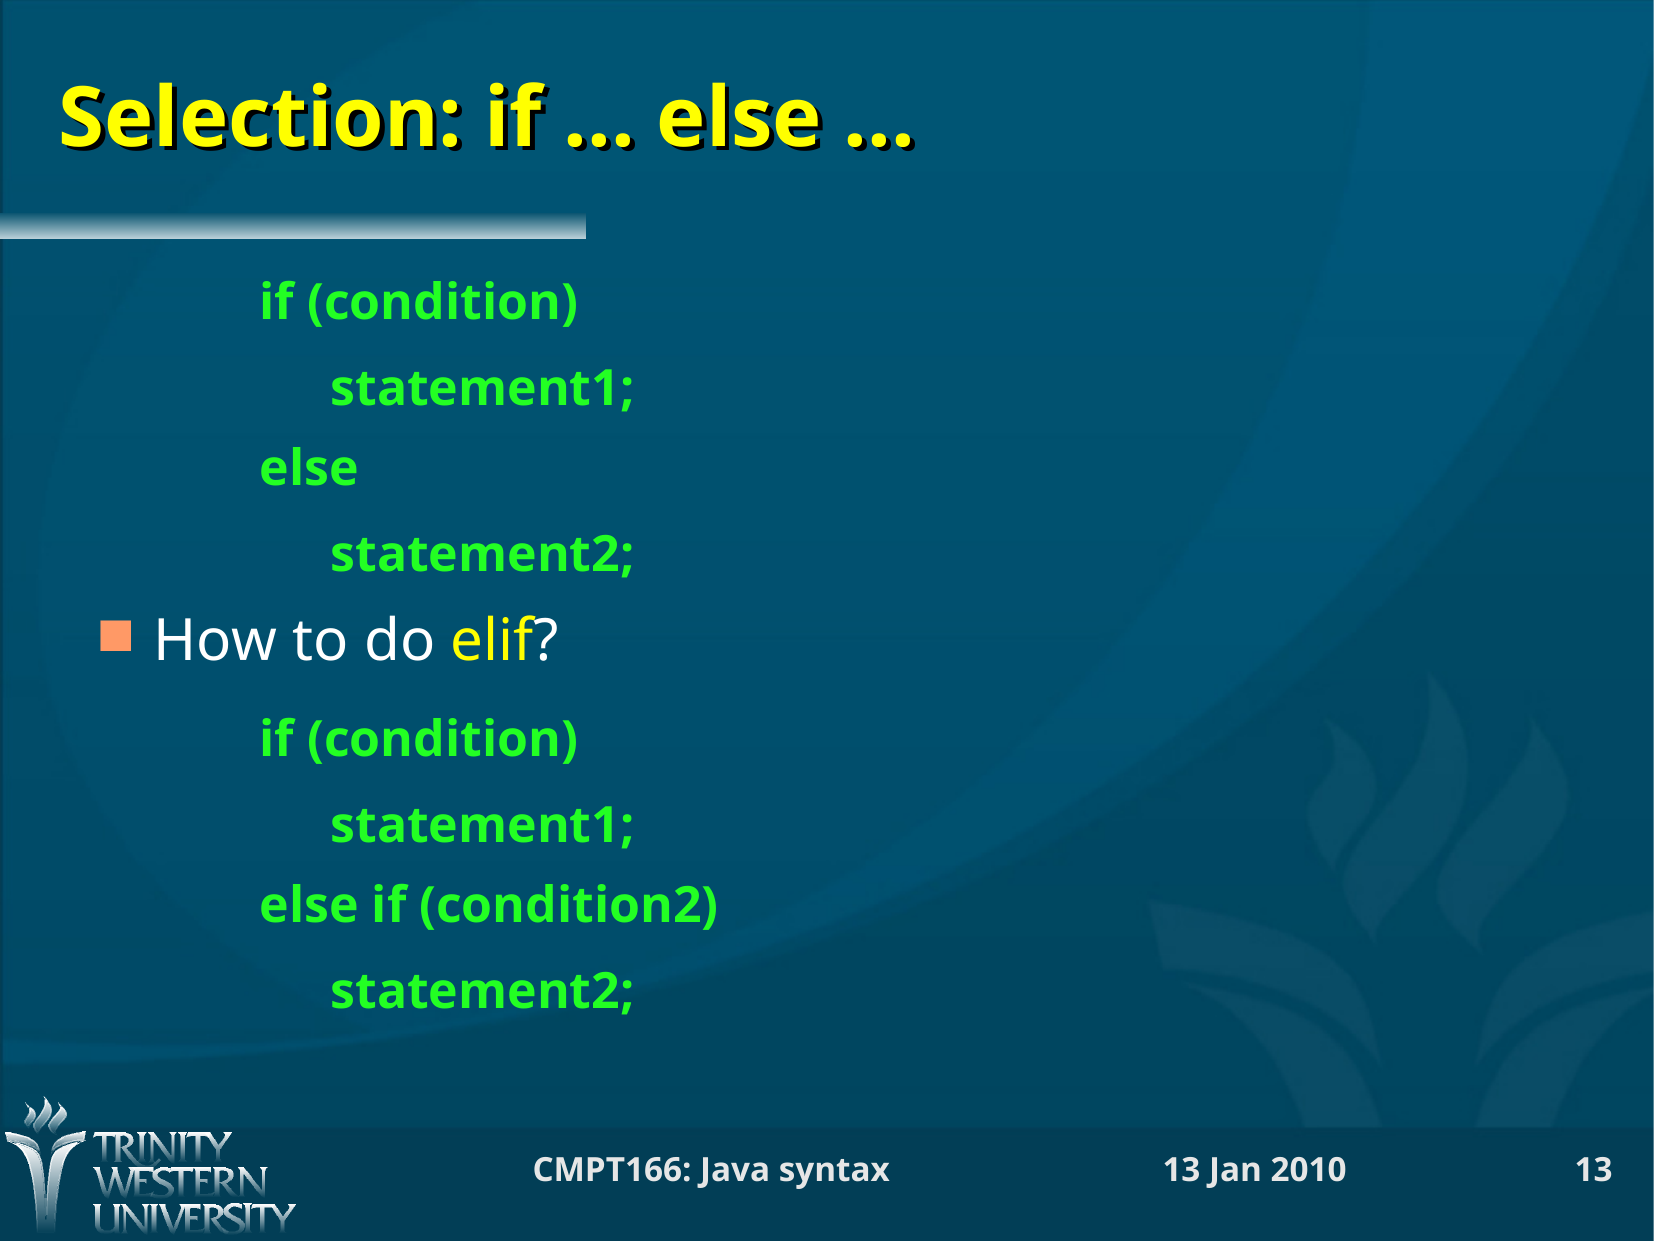

# Selection: if ... else ...
if (condition)
statement1;
else
statement2;
How to do elif?
if (condition)
statement1;
else if (condition2)
statement2;
CMPT166: Java syntax
13 Jan 2010
13